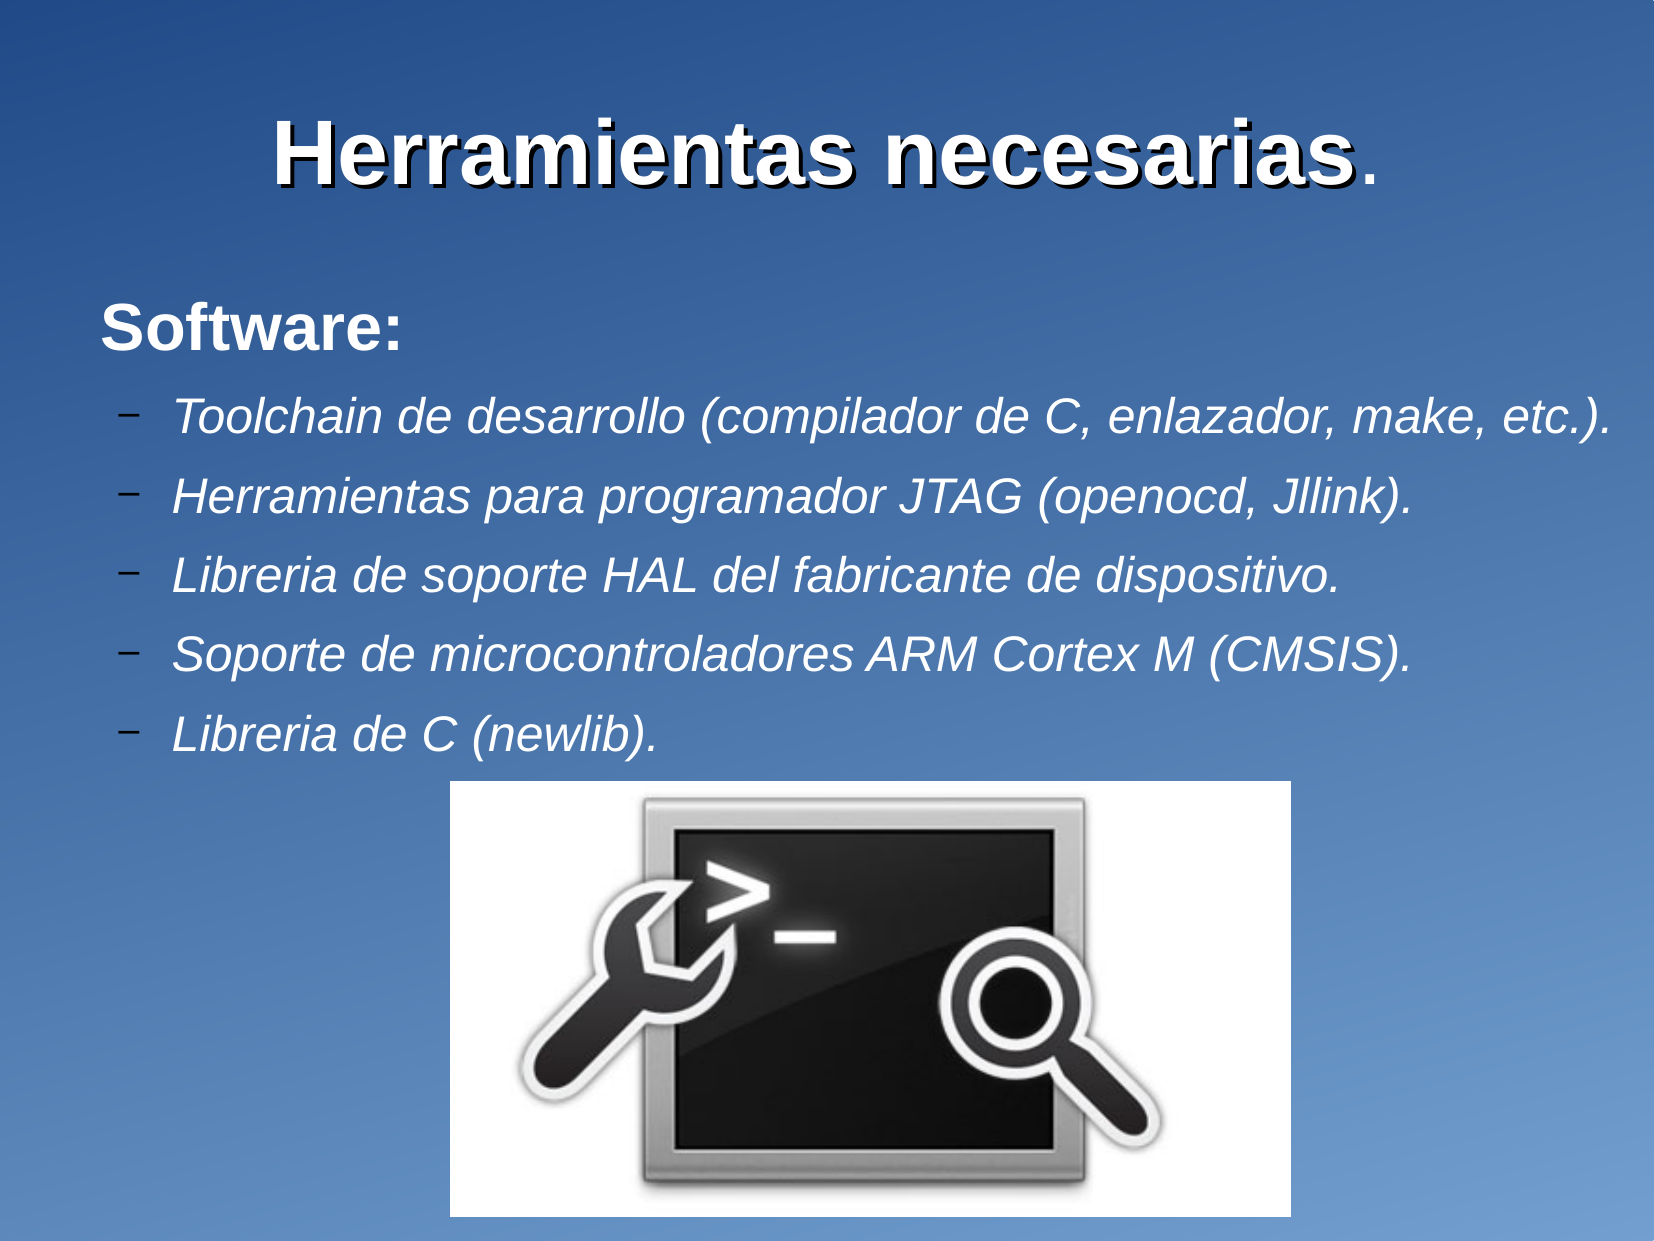

# Herramientas necesarias.
Software:
Toolchain de desarrollo (compilador de C, enlazador, make, etc.).
Herramientas para programador JTAG (openocd, Jllink).
Libreria de soporte HAL del fabricante de dispositivo.
Soporte de microcontroladores ARM Cortex M (CMSIS).
Libreria de C (newlib).